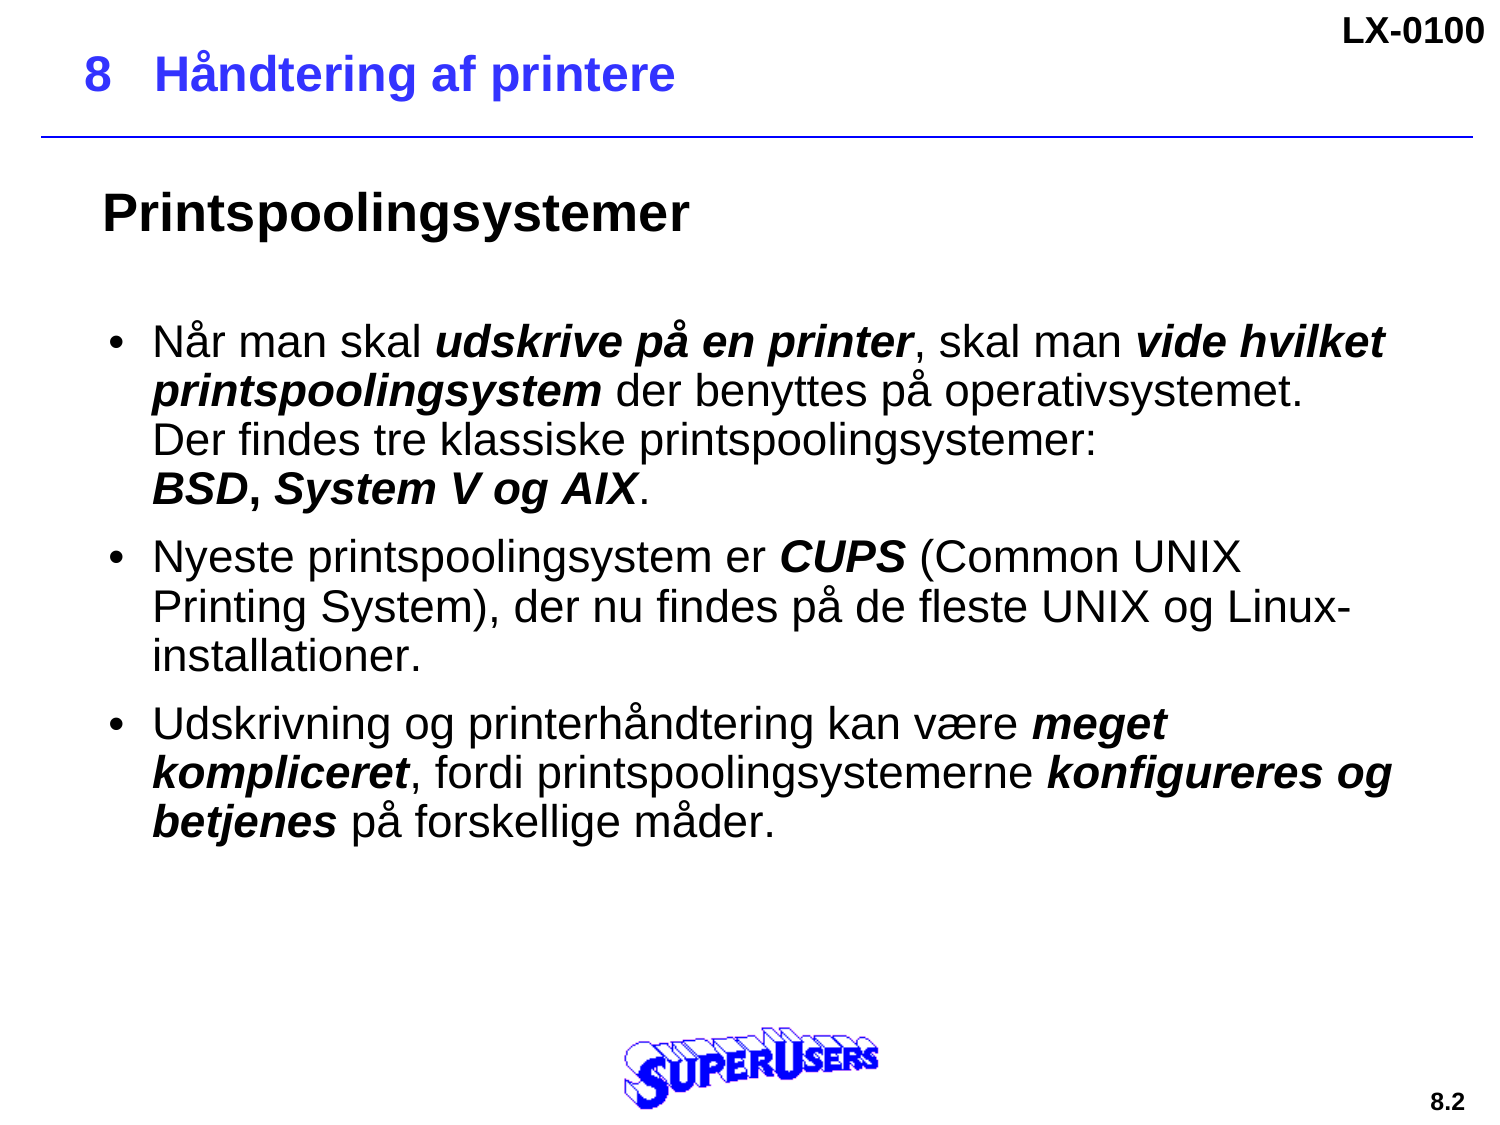

# 8 Håndtering af printere
Printspoolingsystemer
Når man skal udskrive på en printer, skal man vide hvilket printspoolingsystem der benyttes på operativsystemet.
Der findes tre klassiske printspoolingsystemer:
BSD, System V og AIX.
Nyeste printspoolingsystem er CUPS (Common UNIX Printing System), der nu findes på de fleste UNIX og Linux-installationer.
Udskrivning og printerhåndtering kan være meget kompliceret, fordi printspoolingsystemerne konfigureres og betjenes på forskellige måder.